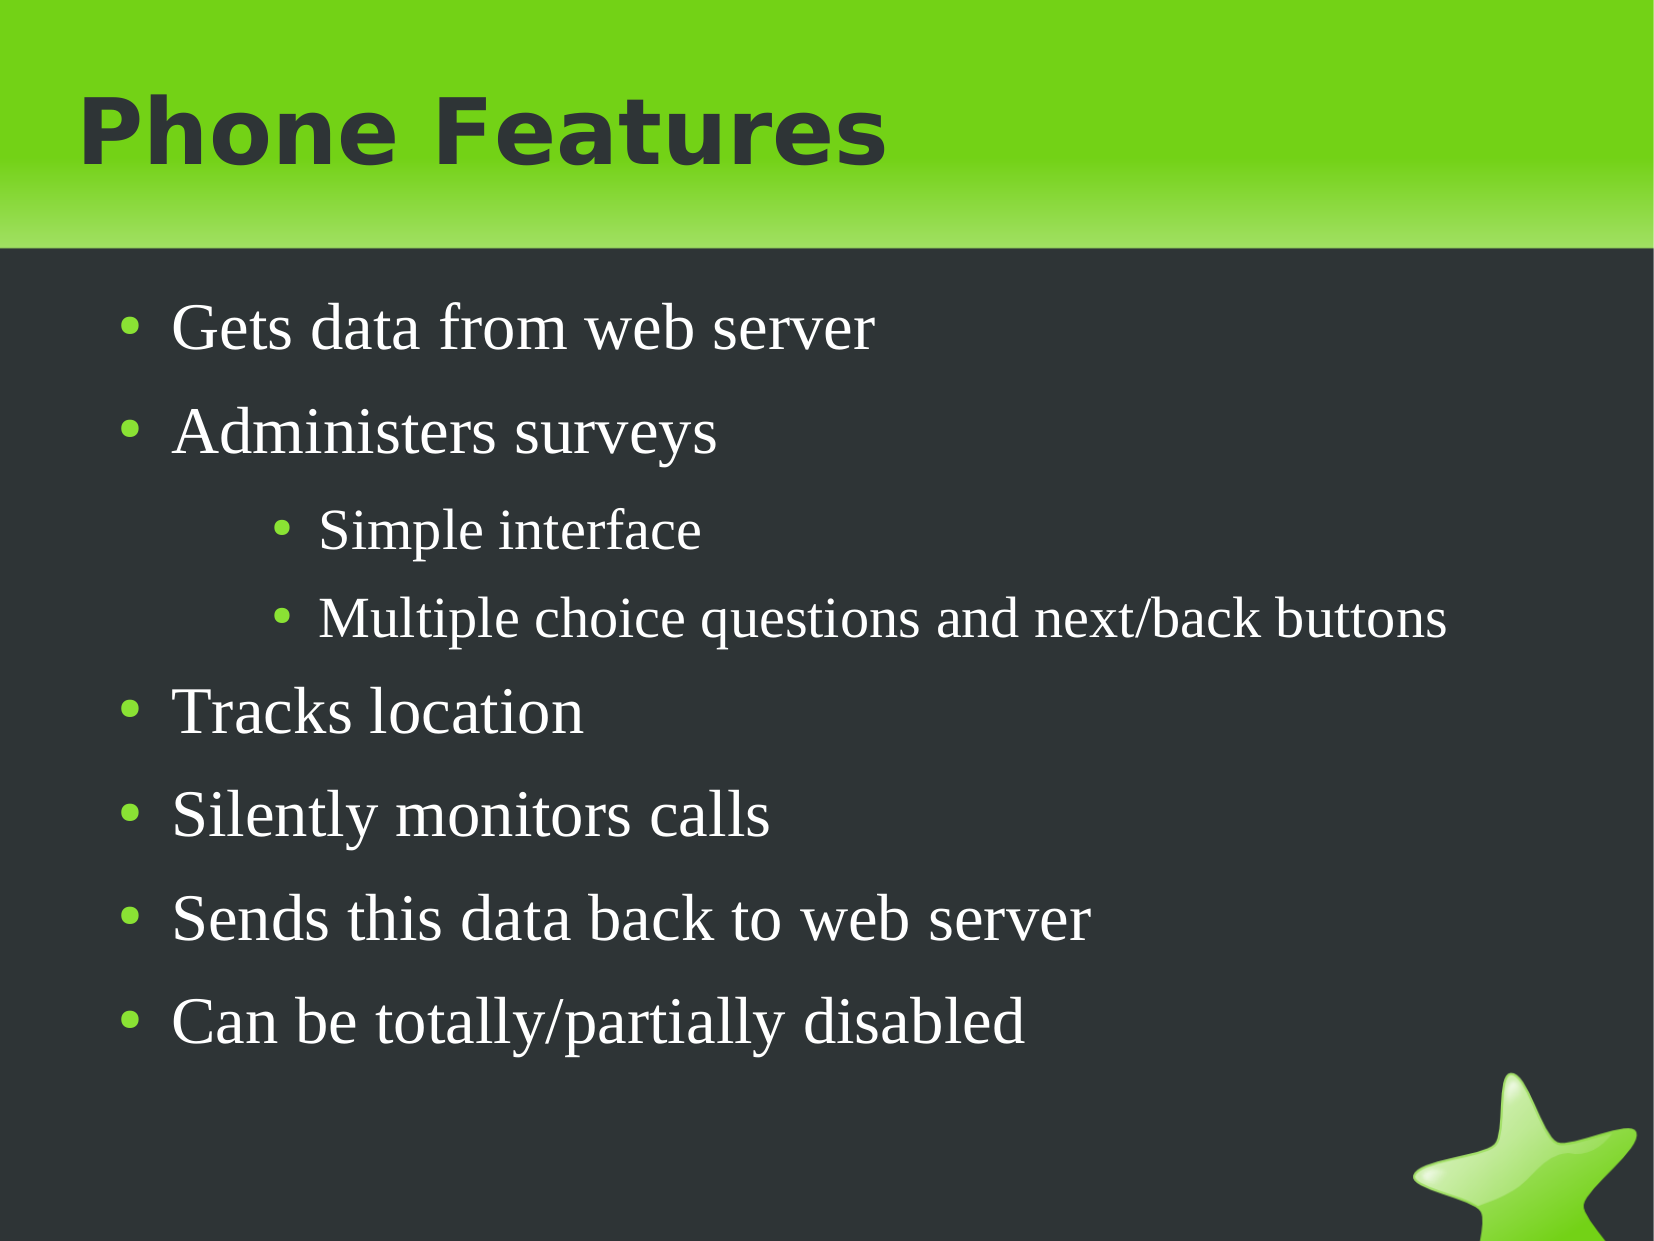

# Phone Features
Gets data from web server
Administers surveys
Simple interface
Multiple choice questions and next/back buttons
Tracks location
Silently monitors calls
Sends this data back to web server
Can be totally/partially disabled